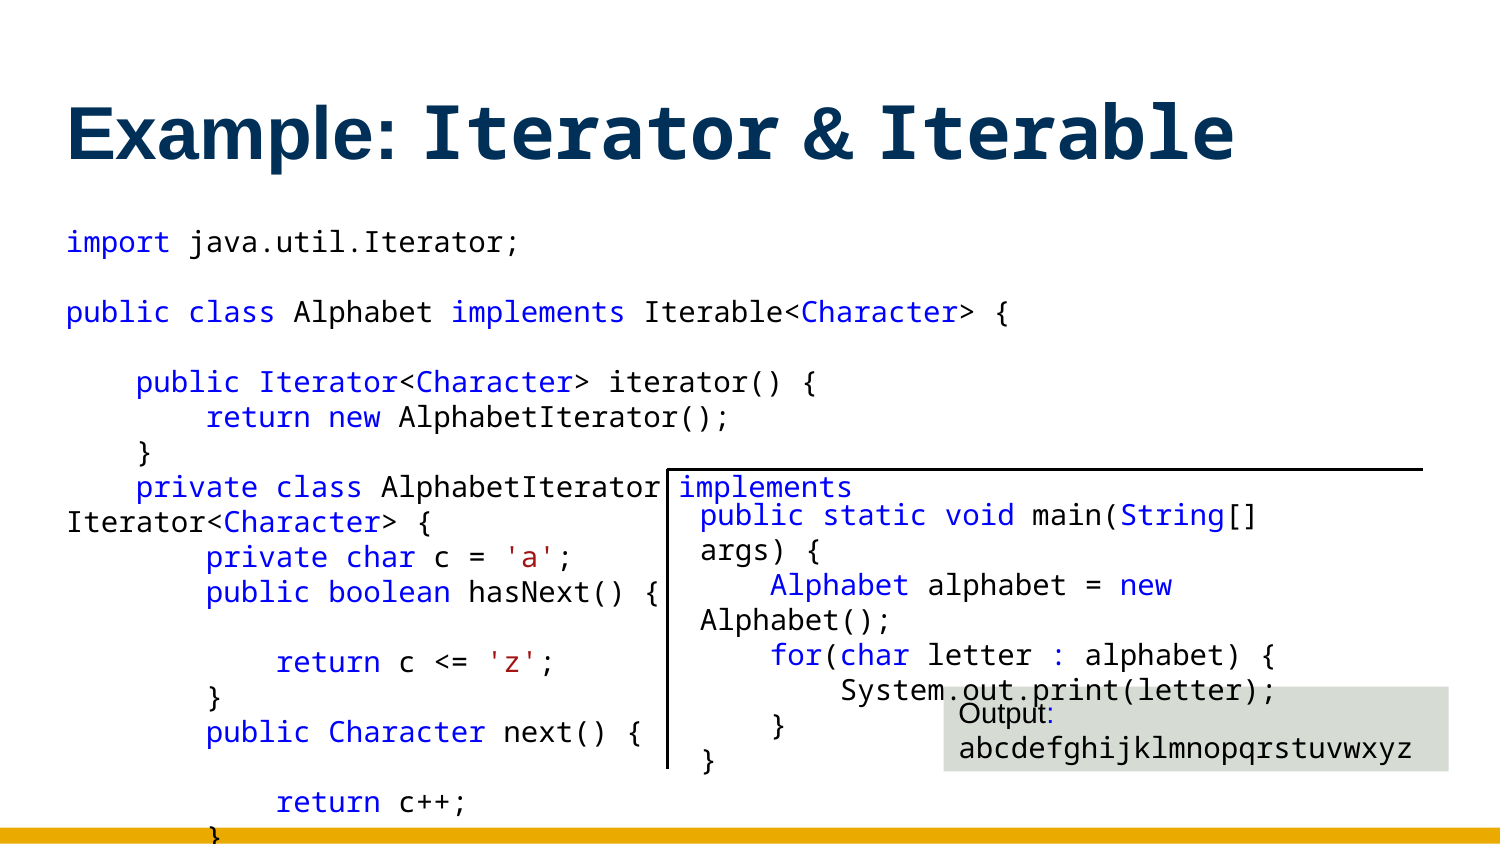

Example: Iterator & Iterable
import java.util.Iterator;
public class Alphabet implements Iterable<Character> {
    public Iterator<Character> iterator() {
 return new AlphabetIterator();
    }
    private class AlphabetIterator implements Iterator<Character> {
        private char c = 'a';
        public boolean hasNext() {
            return c <= 'z';
        }
 public Character next() {
            return c++;
        }
    }
}
public static void main(String[] args) {
    Alphabet alphabet = new Alphabet();
    for(char letter : alphabet) {
 System.out.print(letter);
 }
}
Output:
abcdefghijklmnopqrstuvwxyz